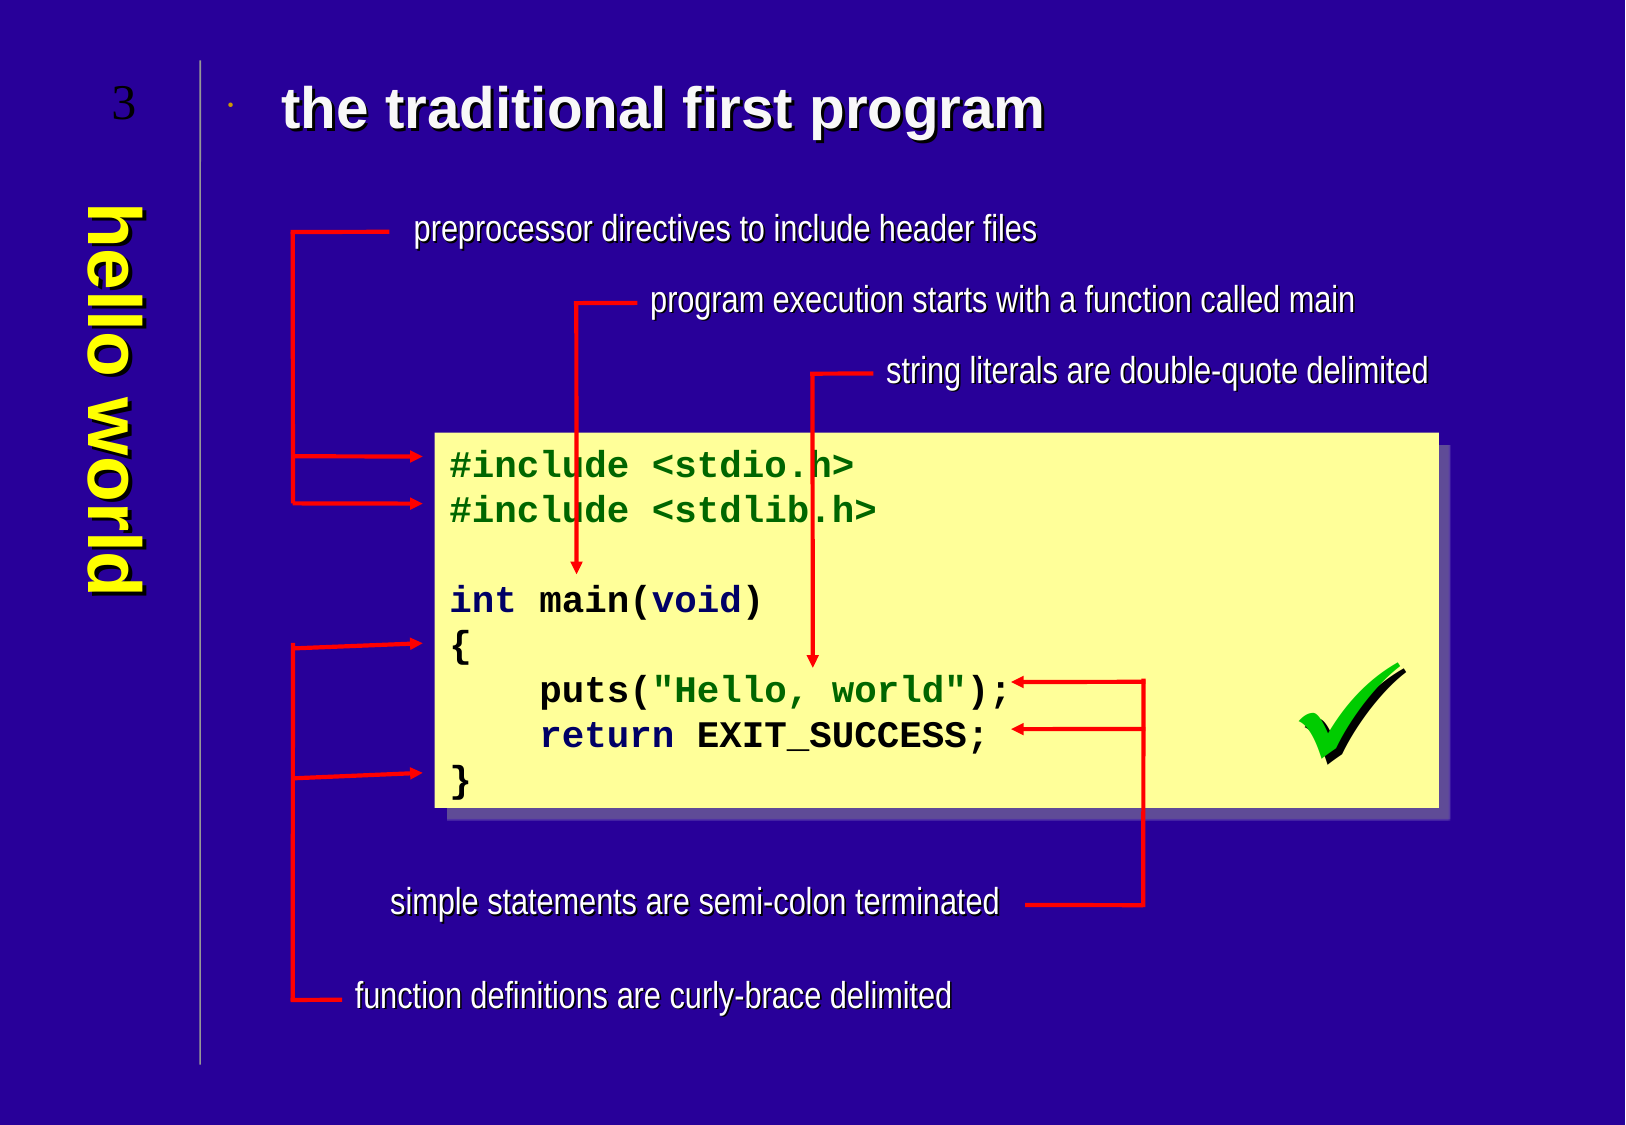

3
the traditional first program
# hello world
preprocessor directives to include header files
program execution starts with a function called main
string literals are double-quote delimited
#include <stdio.h>
#include <stdlib.h>
int main(void)
{
 puts("Hello, world");
 return EXIT_SUCCESS;
}

simple statements are semi-colon terminated
function definitions are curly-brace delimited